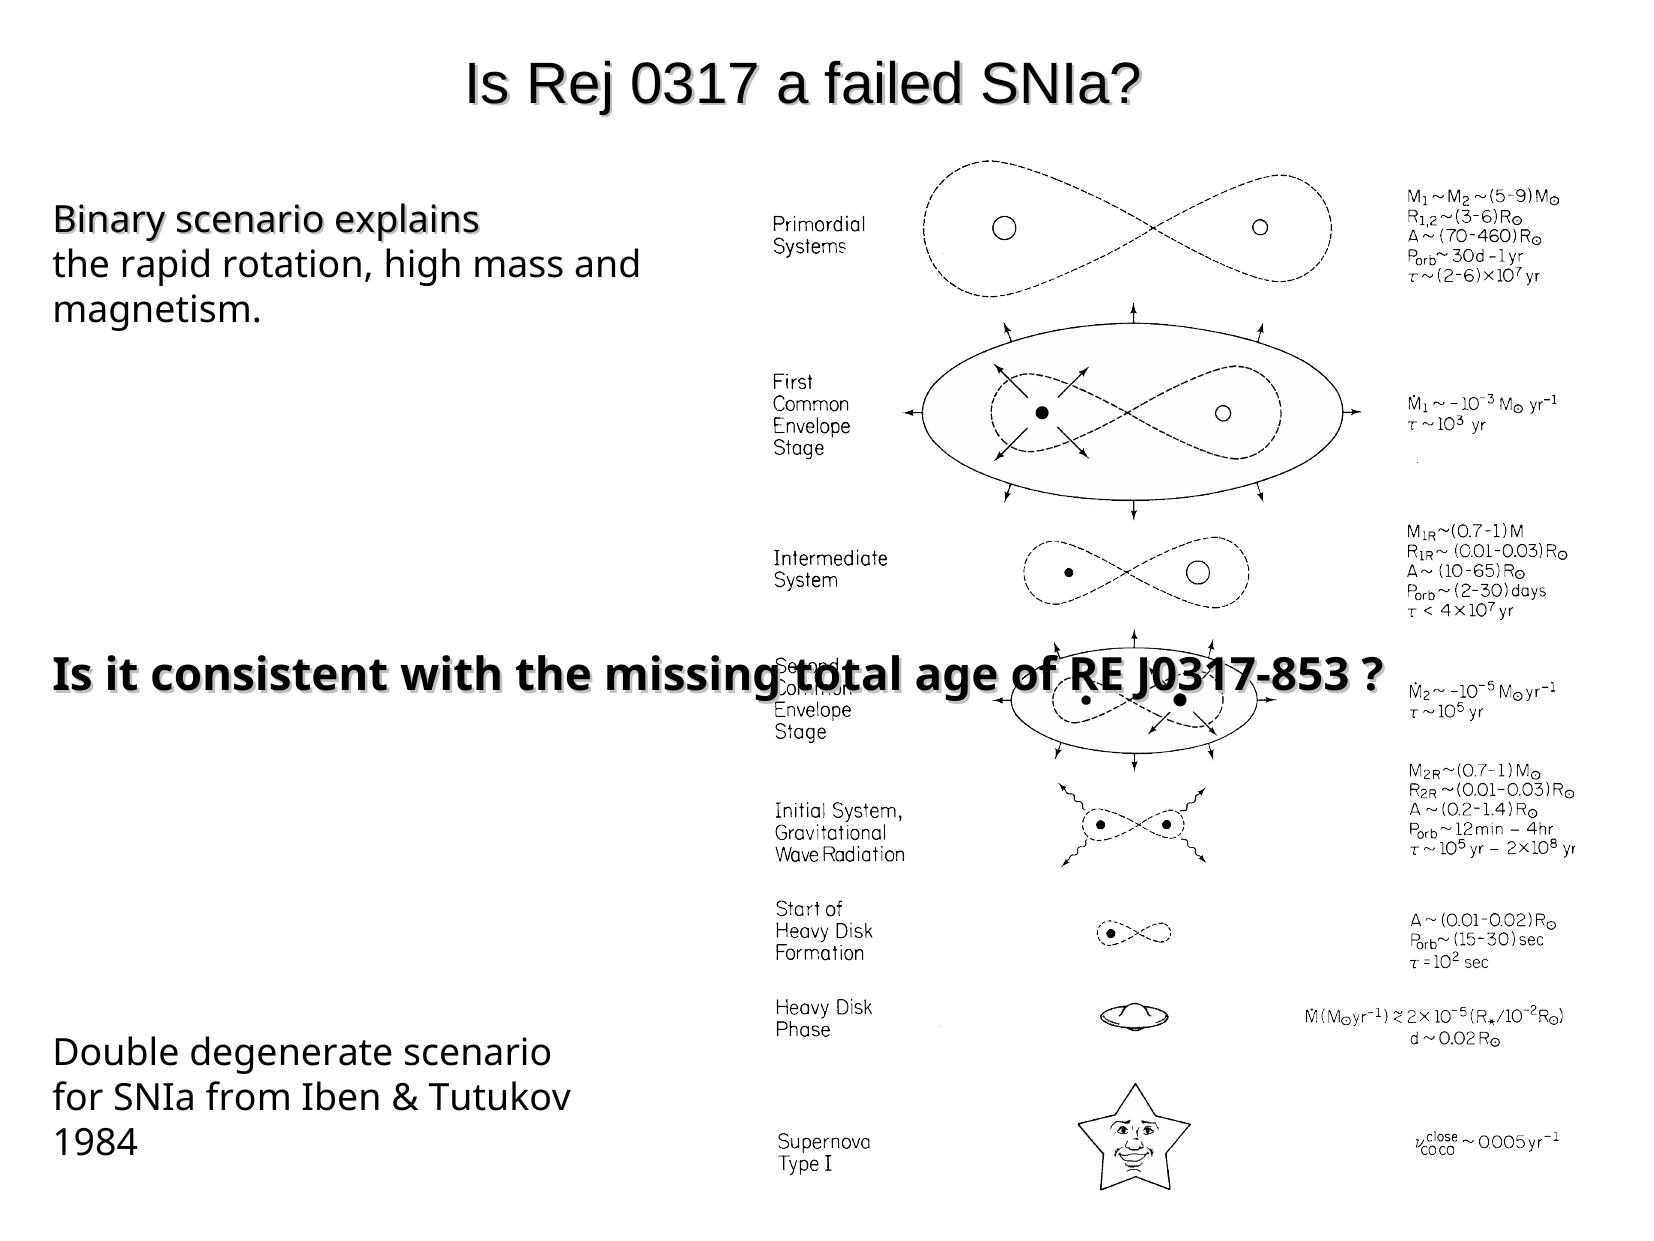

Is Rej 0317 a failed SNIa?
Binary scenario explains
the rapid rotation, high mass and magnetism.
Is it consistent with the missing total age of RE J0317-853 ?
Double degenerate scenario for SNIa from Iben & Tutukov 1984